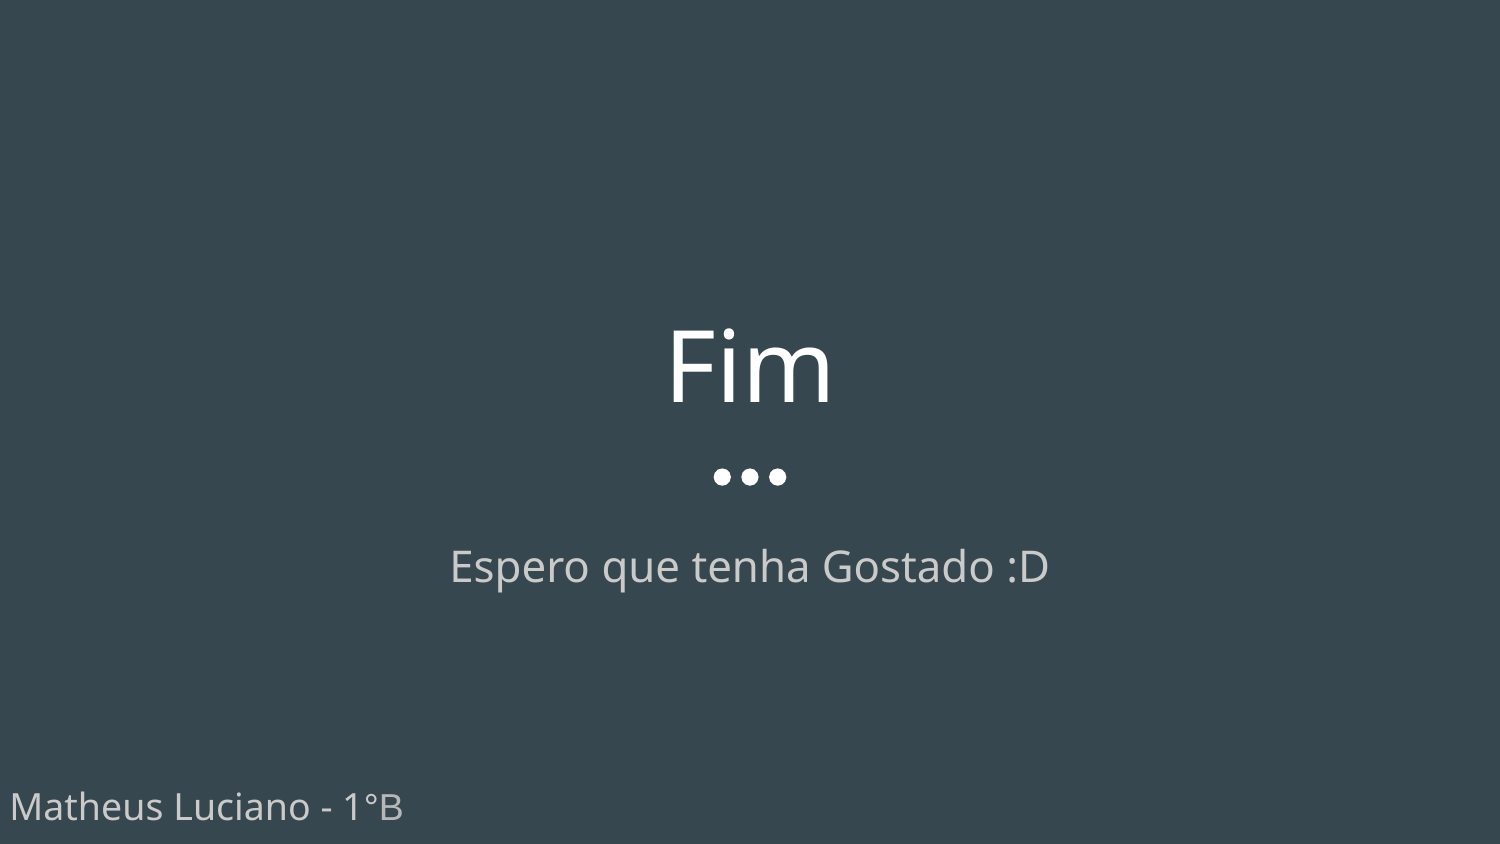

# Fim
Espero que tenha Gostado :D